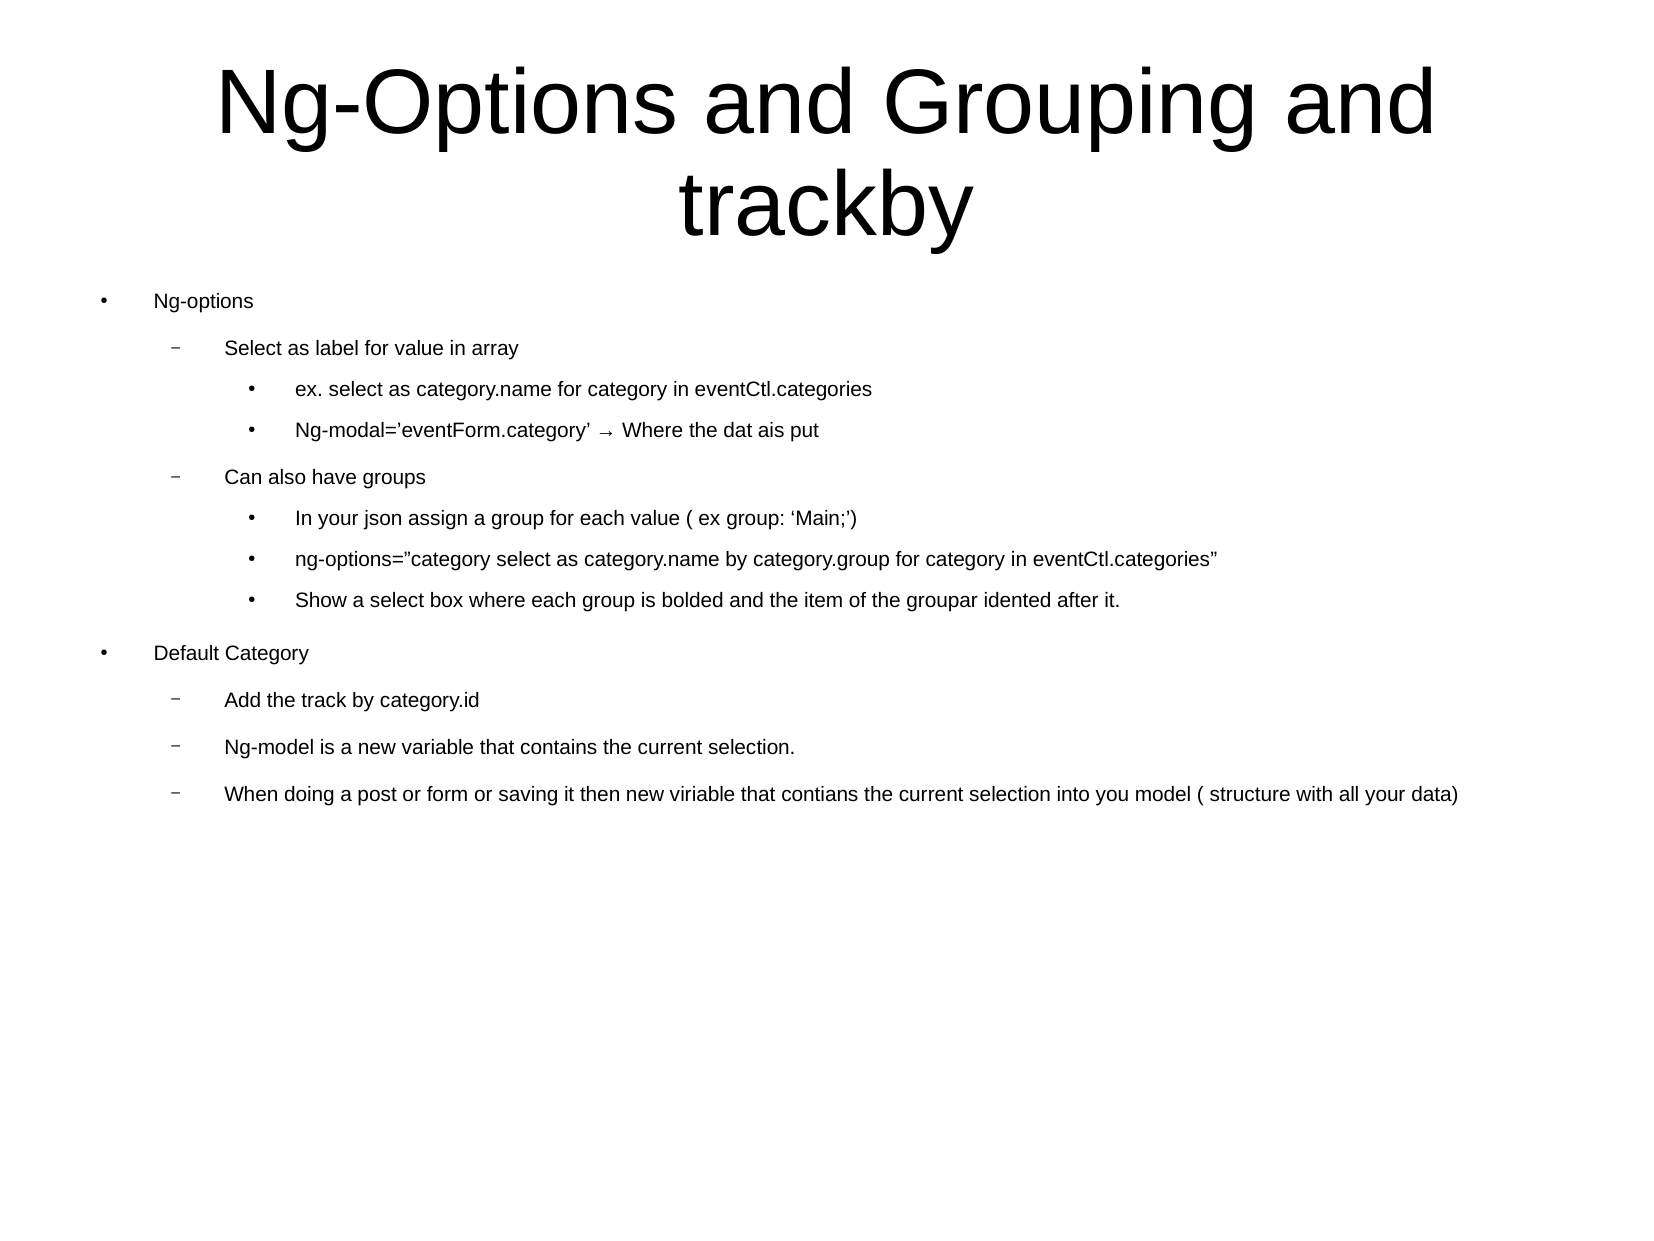

# Ng-Options and Grouping and trackby
Ng-options
Select as label for value in array
ex. select as category.name for category in eventCtl.categories
Ng-modal=’eventForm.category’ → Where the dat ais put
Can also have groups
In your json assign a group for each value ( ex group: ‘Main;’)
ng-options=”category select as category.name by category.group for category in eventCtl.categories”
Show a select box where each group is bolded and the item of the groupar idented after it.
Default Category
Add the track by category.id
Ng-model is a new variable that contains the current selection.
When doing a post or form or saving it then new viriable that contians the current selection into you model ( structure with all your data)